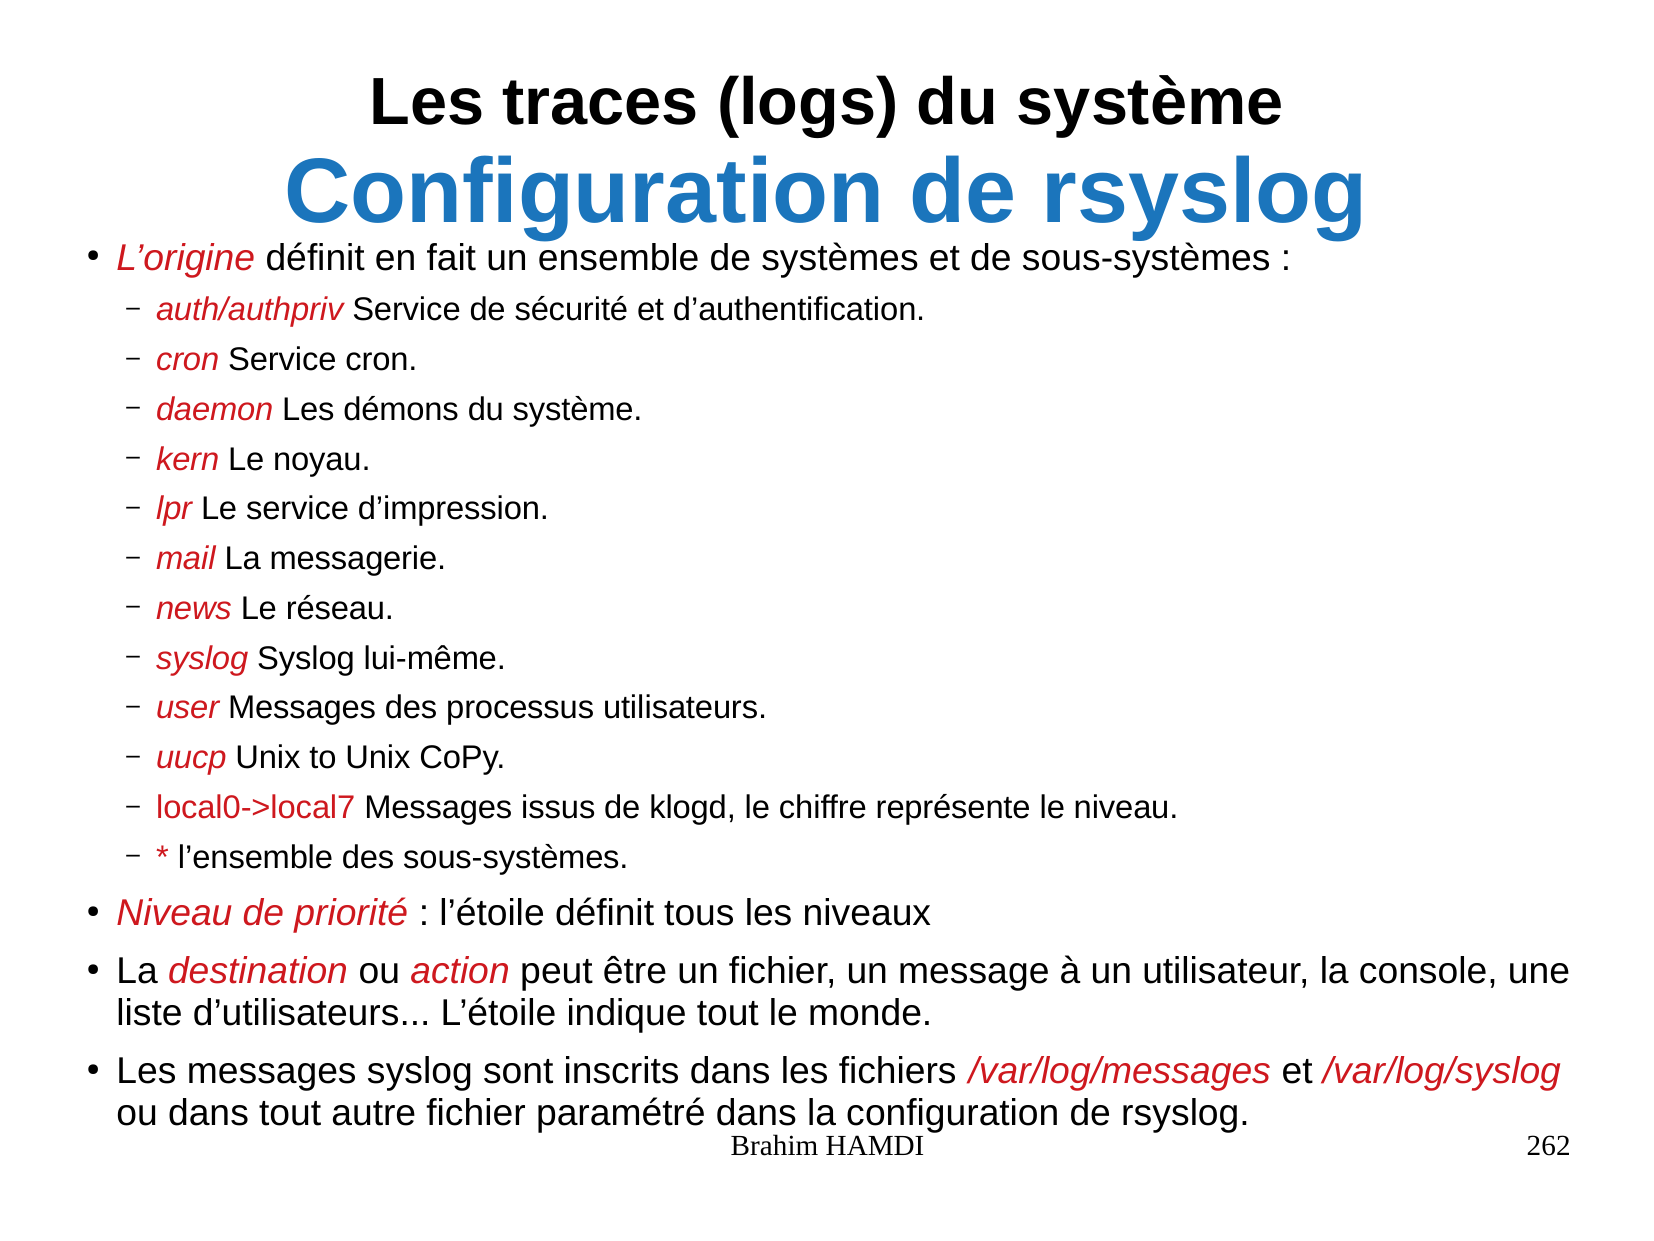

# Les traces (logs) du système Configuration de rsyslog
L’origine définit en fait un ensemble de systèmes et de sous-systèmes :
auth/authpriv Service de sécurité et d’authentification.
cron Service cron.
daemon Les démons du système.
kern Le noyau.
lpr Le service d’impression.
mail La messagerie.
news Le réseau.
syslog Syslog lui-même.
user Messages des processus utilisateurs.
uucp Unix to Unix CoPy.
local0->local7 Messages issus de klogd, le chiffre représente le niveau.
* l’ensemble des sous-systèmes.
Niveau de priorité : l’étoile définit tous les niveaux
La destination ou action peut être un fichier, un message à un utilisateur, la console, une liste d’utilisateurs... L’étoile indique tout le monde.
Les messages syslog sont inscrits dans les fichiers /var/log/messages et /var/log/syslog ou dans tout autre fichier paramétré dans la configuration de rsyslog.
Brahim HAMDI
262